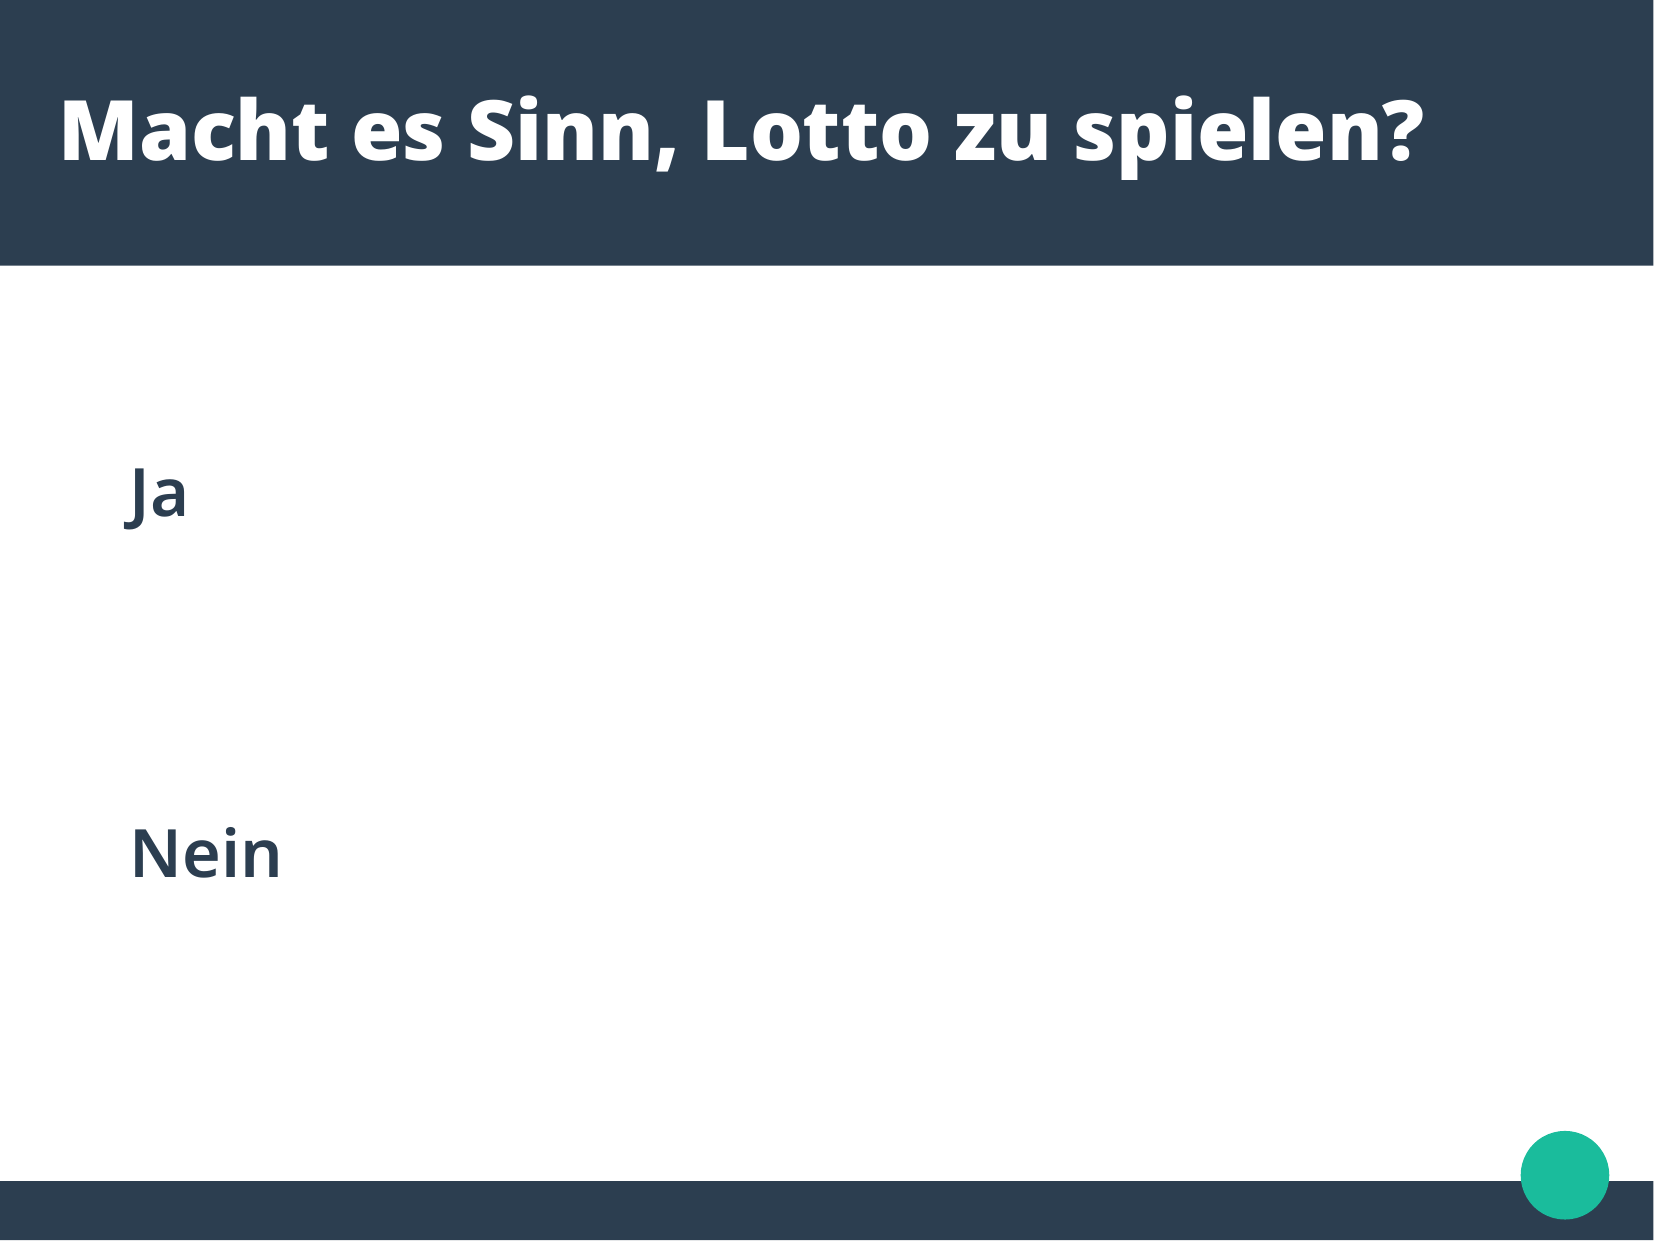

# Macht es Sinn, Lotto zu spielen?
Ja
Nein